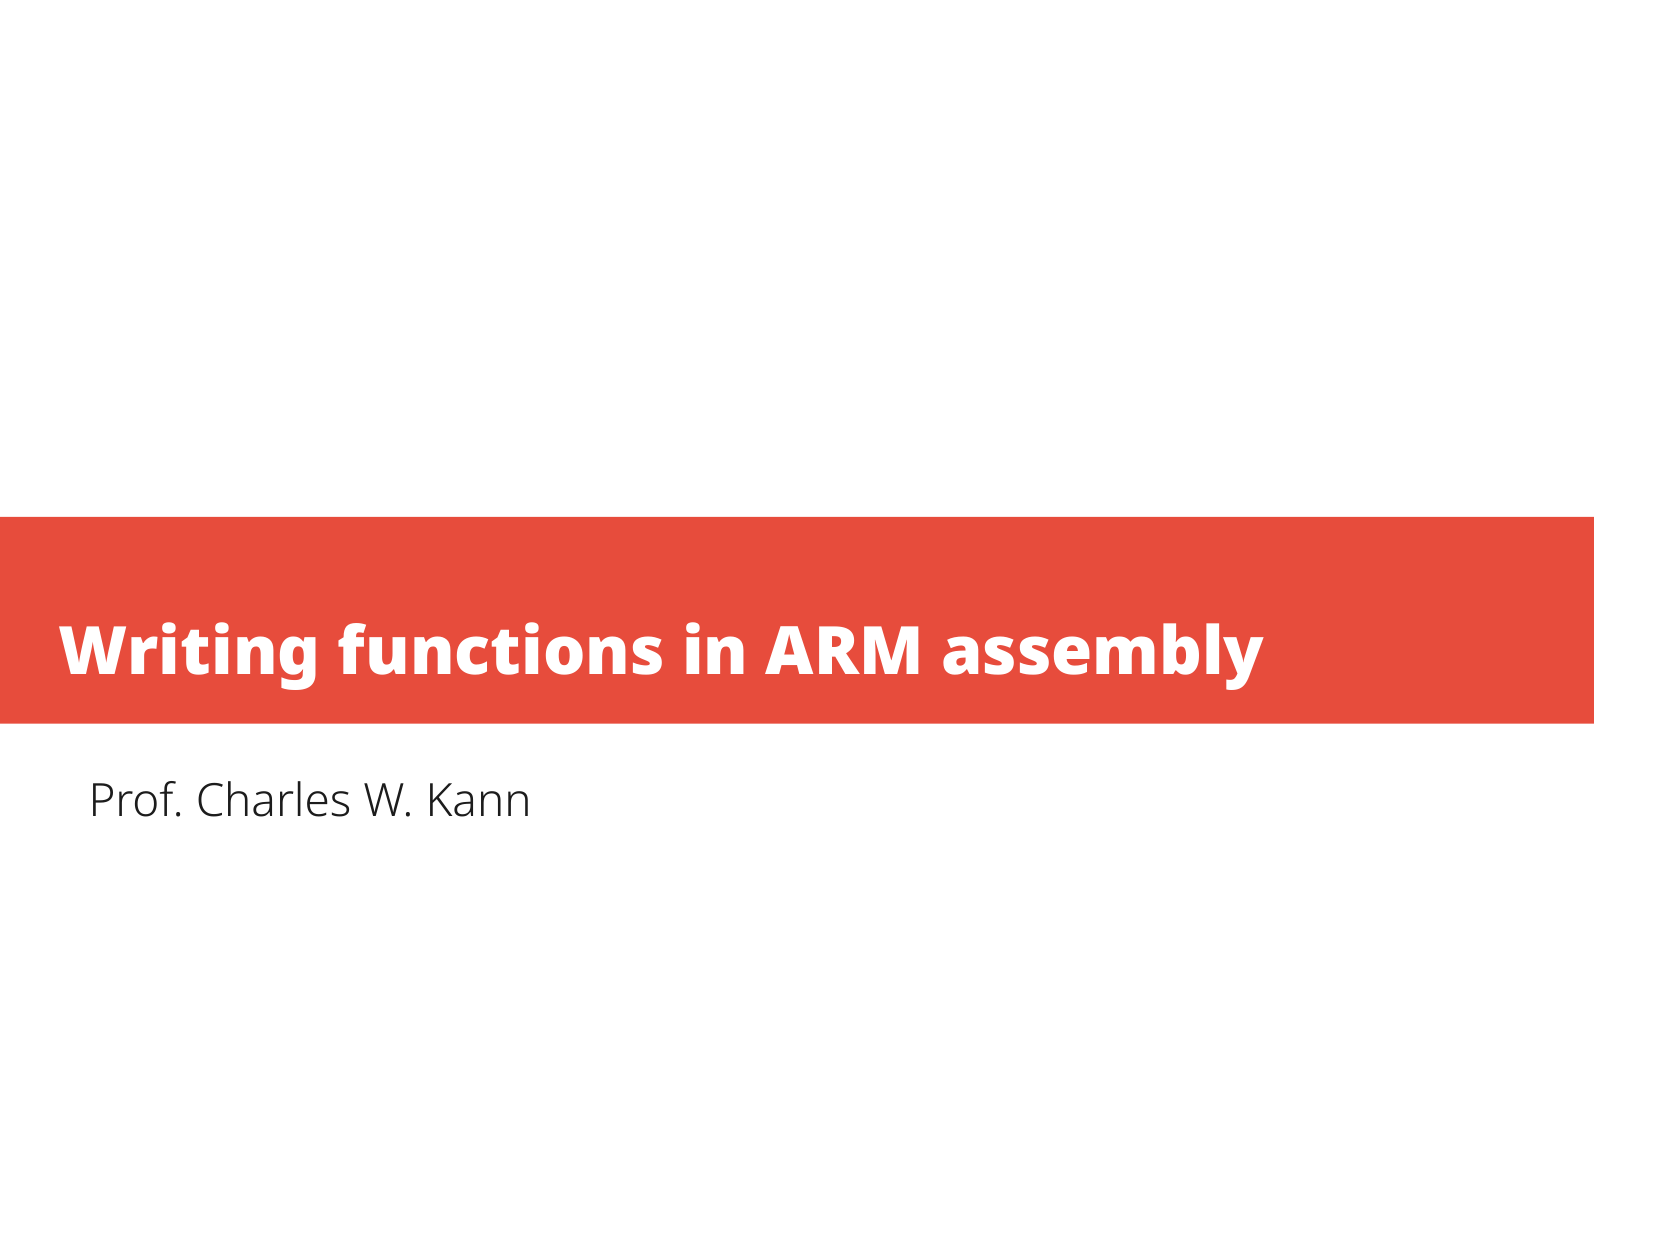

# Writing functions in ARM assembly
Prof. Charles W. Kann